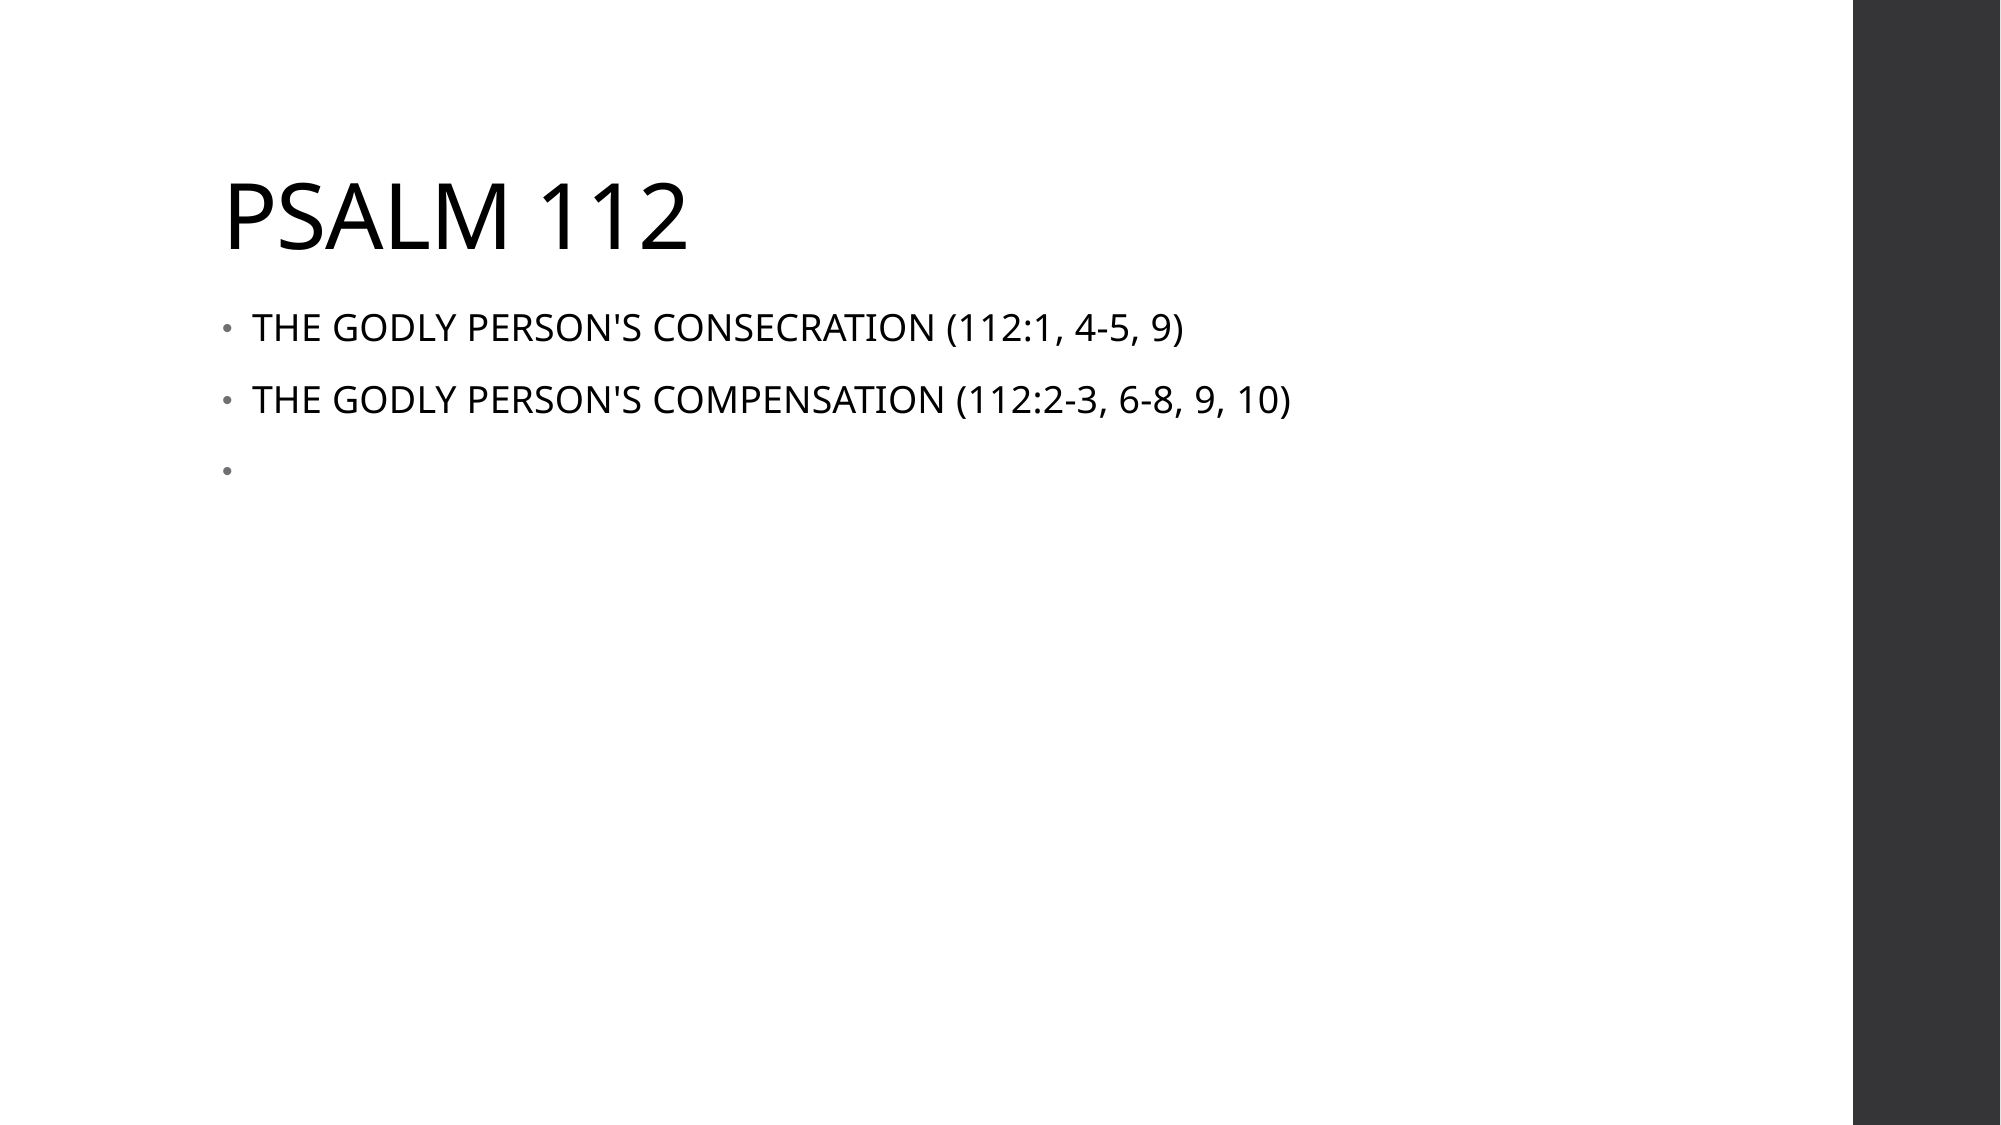

# PSALM 112
THE GODLY PERSON'S CONSECRATION (112:1, 4-5, 9)
THE GODLY PERSON'S COMPENSATION (112:2-3, 6-8, 9, 10)